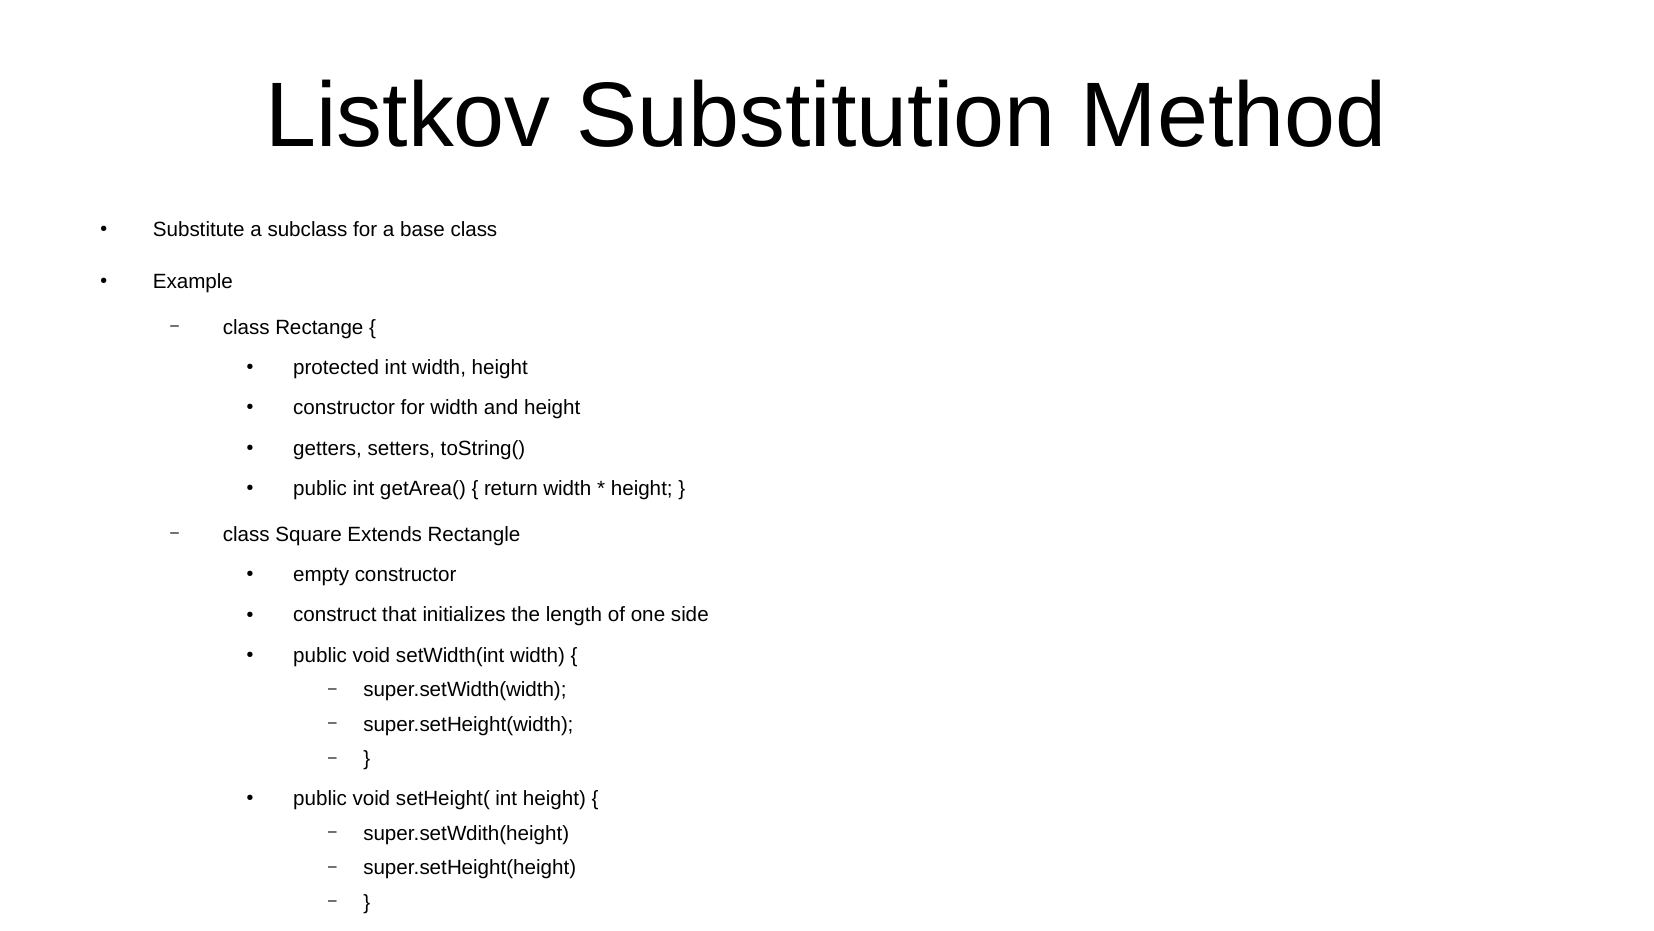

# Listkov Substitution Method
Substitute a subclass for a base class
Example
class Rectange {
protected int width, height
constructor for width and height
getters, setters, toString()
public int getArea() { return width * height; }
class Square Extends Rectangle
empty constructor
construct that initializes the length of one side
public void setWidth(int width) {
super.setWidth(width);
super.setHeight(width);
}
public void setHeight( int height) {
super.setWdith(height)
super.setHeight(height)
}